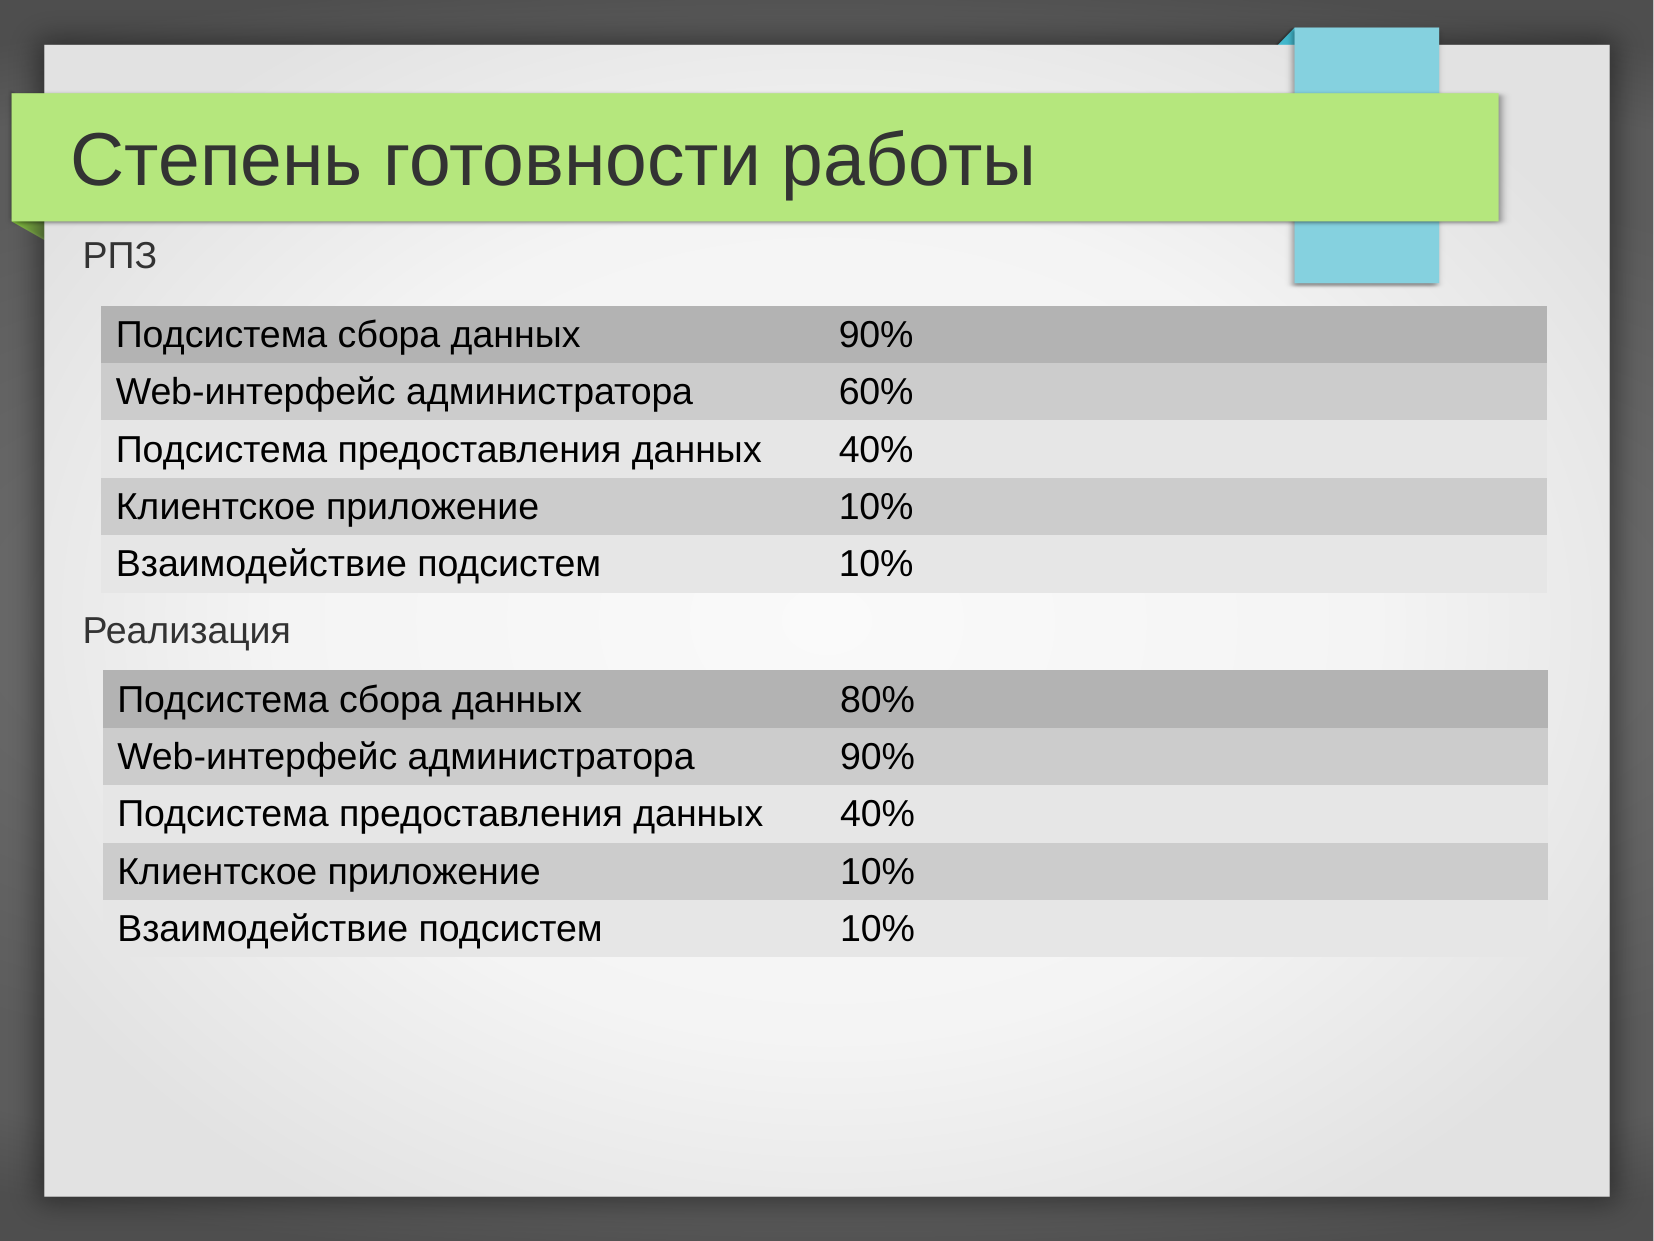

# Степень готовности работы
РПЗ
| Подсистема сбора данных | 90% |
| --- | --- |
| Web-интерфейс администратора | 60% |
| Подсистема предоставления данных | 40% |
| Клиентское приложение | 10% |
| Взаимодействие подсистем | 10% |
Реализация
| Подсистема сбора данных | 80% |
| --- | --- |
| Web-интерфейс администратора | 90% |
| Подсистема предоставления данных | 40% |
| Клиентское приложение | 10% |
| Взаимодействие подсистем | 10% |